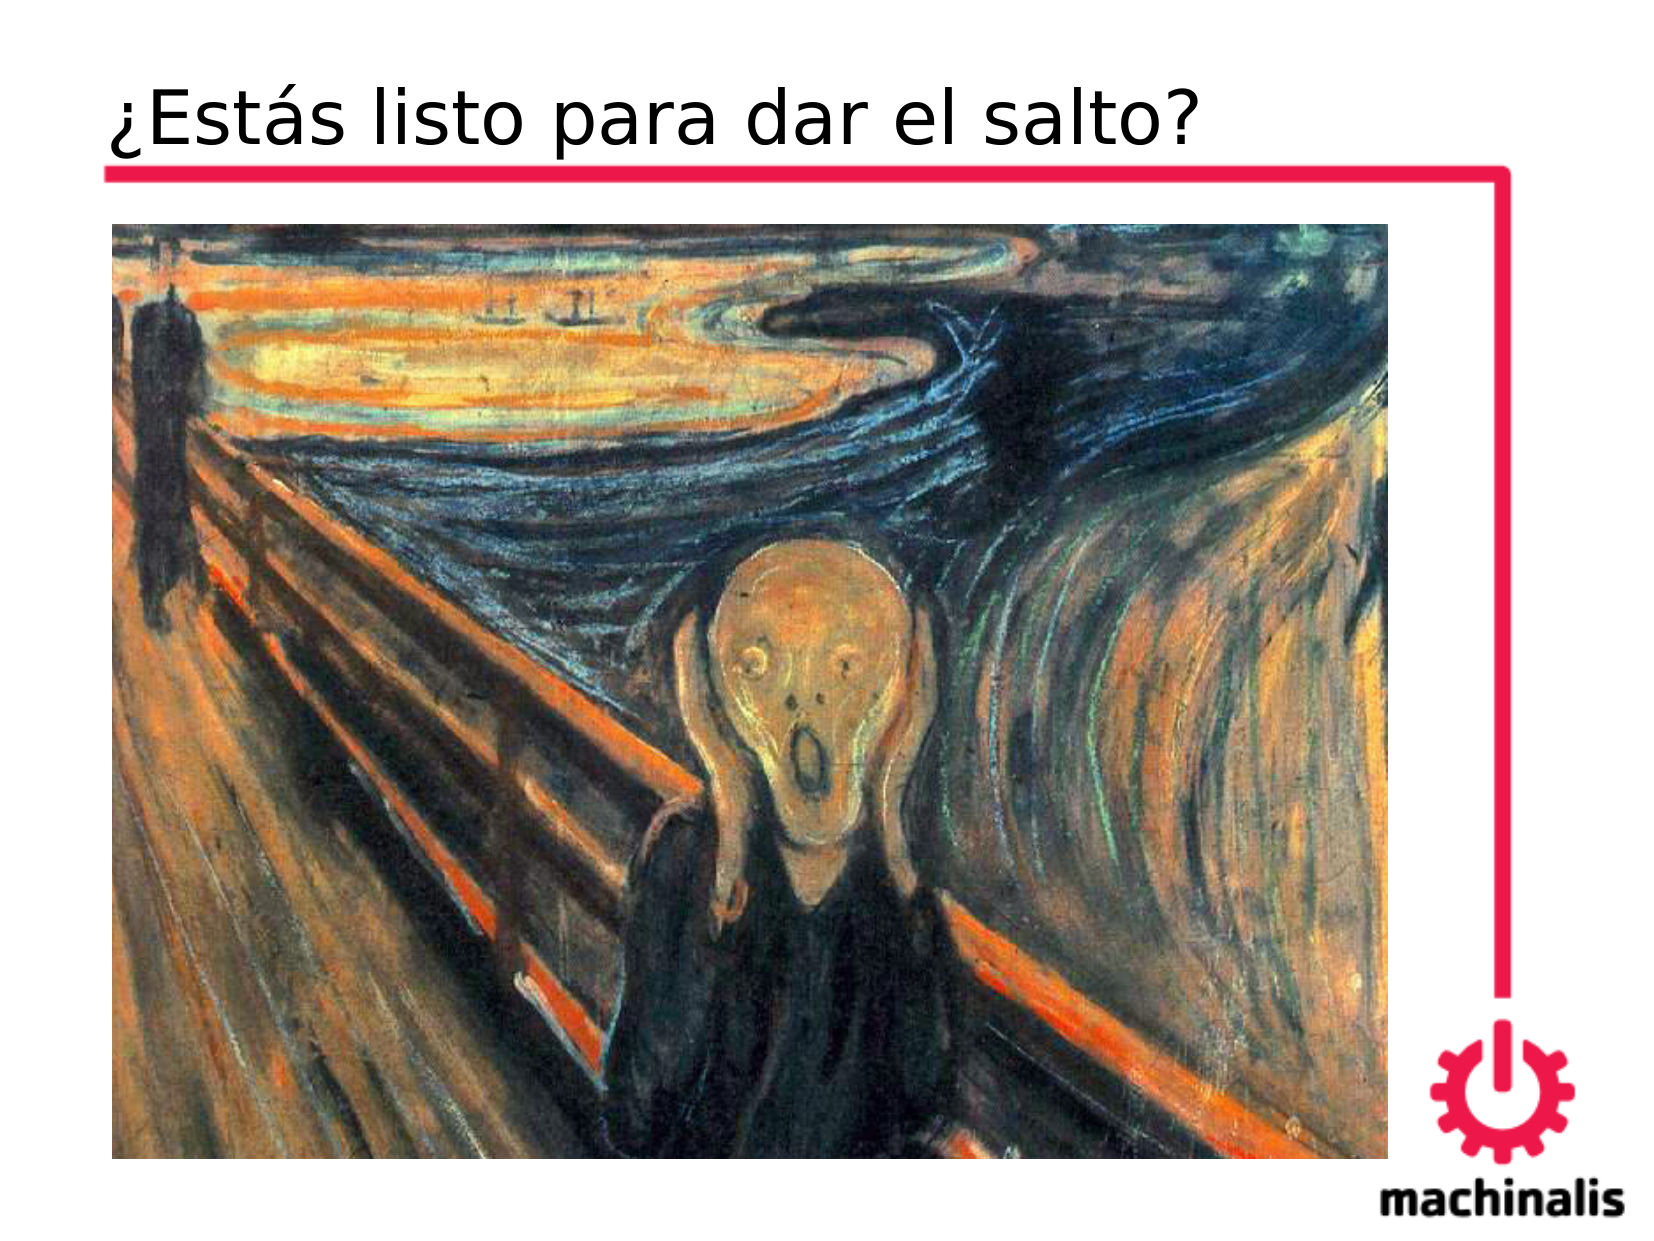

# ¿Estás listo para dar el salto?